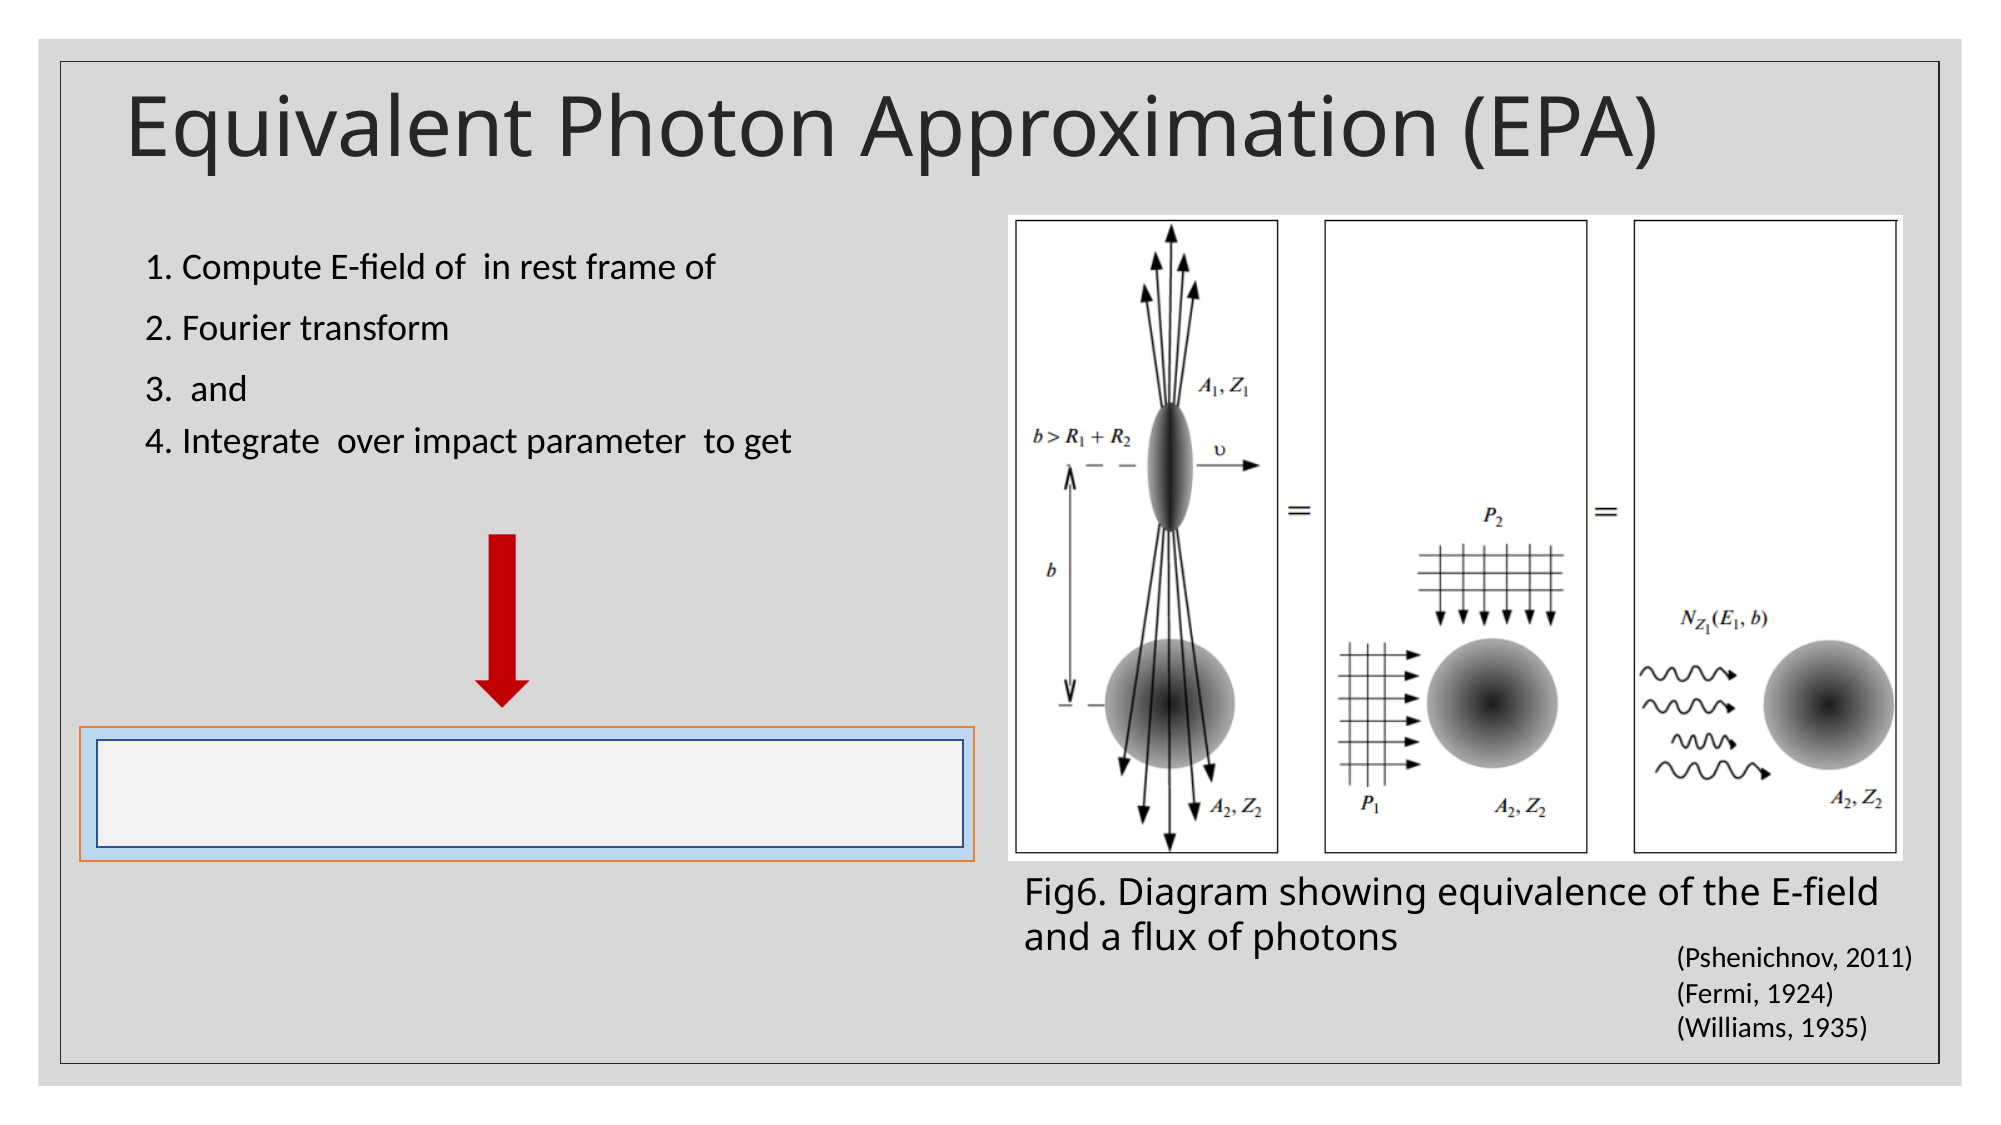

# Equivalent Photon Approximation (EPA)
1. Compute E-field of in rest frame of
2. Fourier transform
3. and
4. Integrate over impact parameter to get
Fig6. Diagram showing equivalence of the E-field and a flux of photons
(Pshenichnov, 2011)
(Fermi, 1924)
(Williams, 1935)